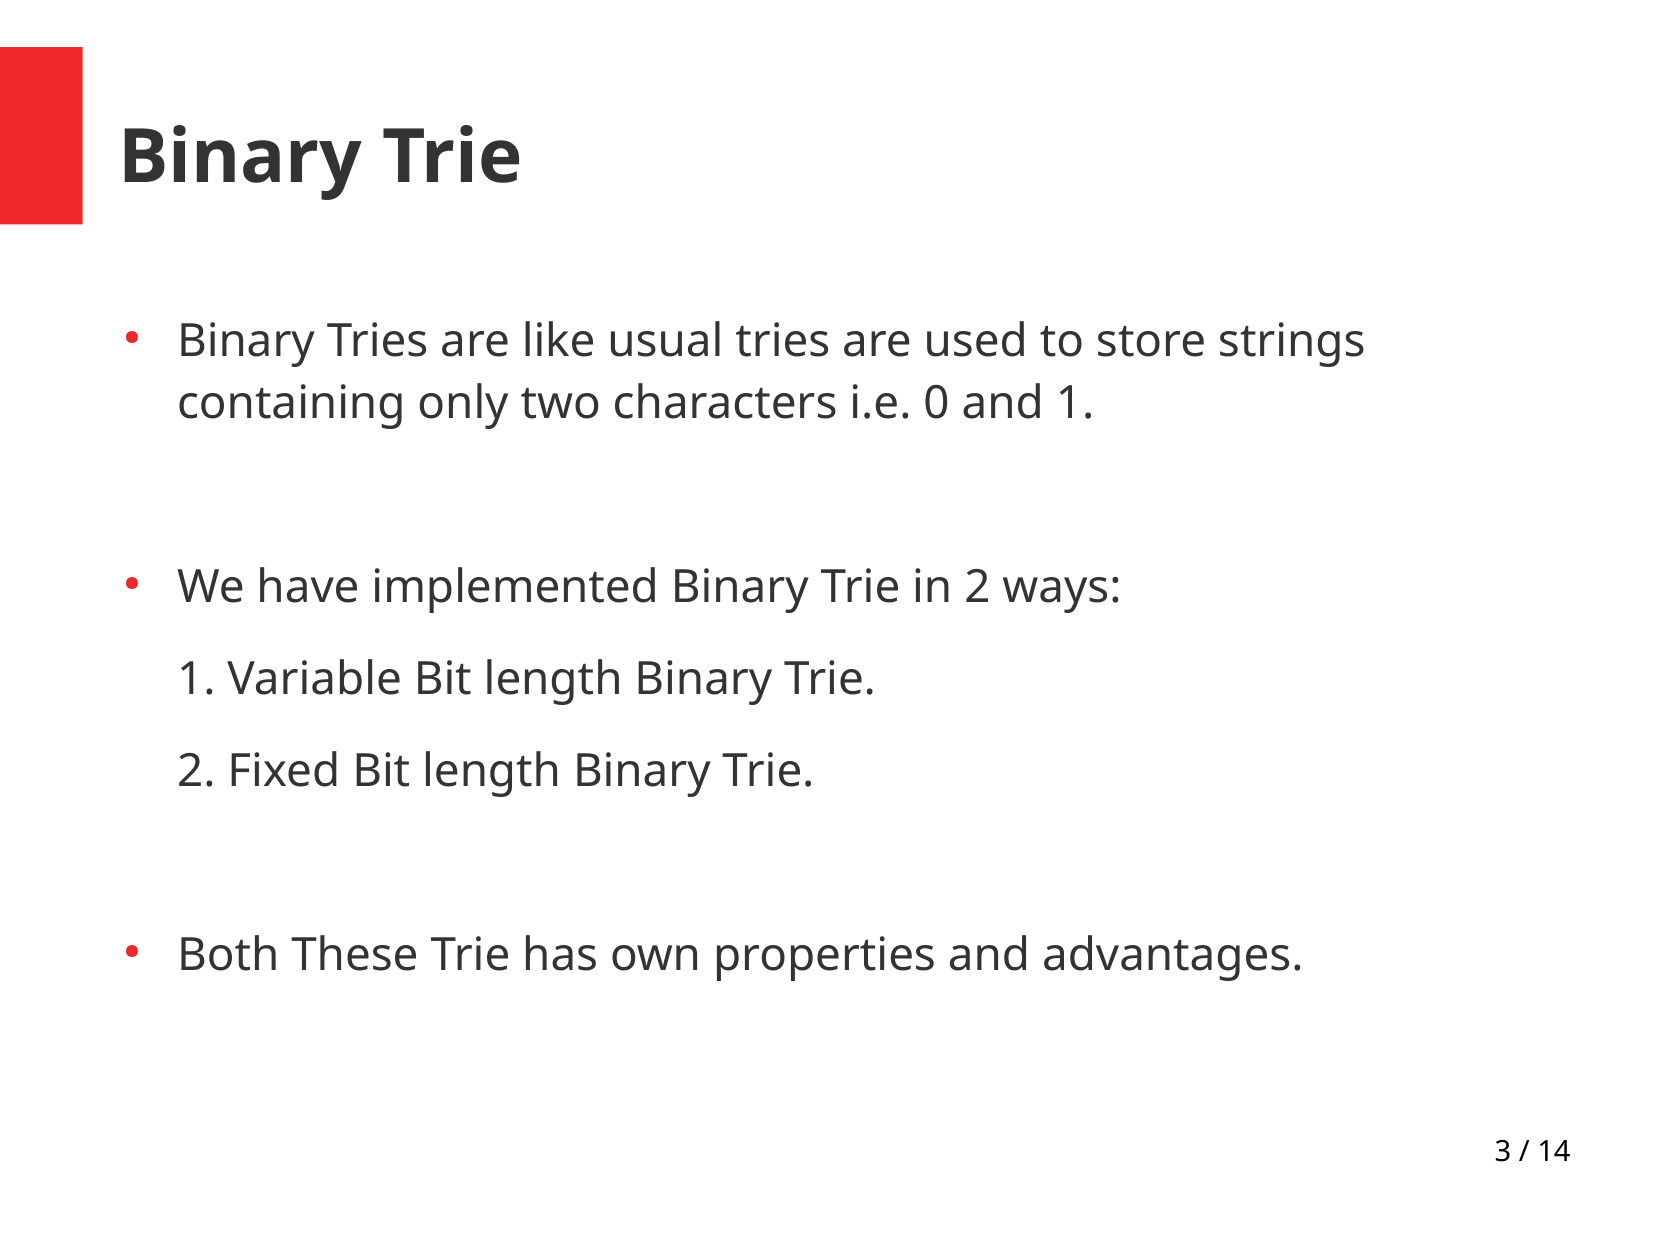

# Binary Trie
Binary Tries are like usual tries are used to store strings containing only two characters i.e. 0 and 1.
We have implemented Binary Trie in 2 ways:
1. Variable Bit length Binary Trie.
2. Fixed Bit length Binary Trie.
Both These Trie has own properties and advantages.
3